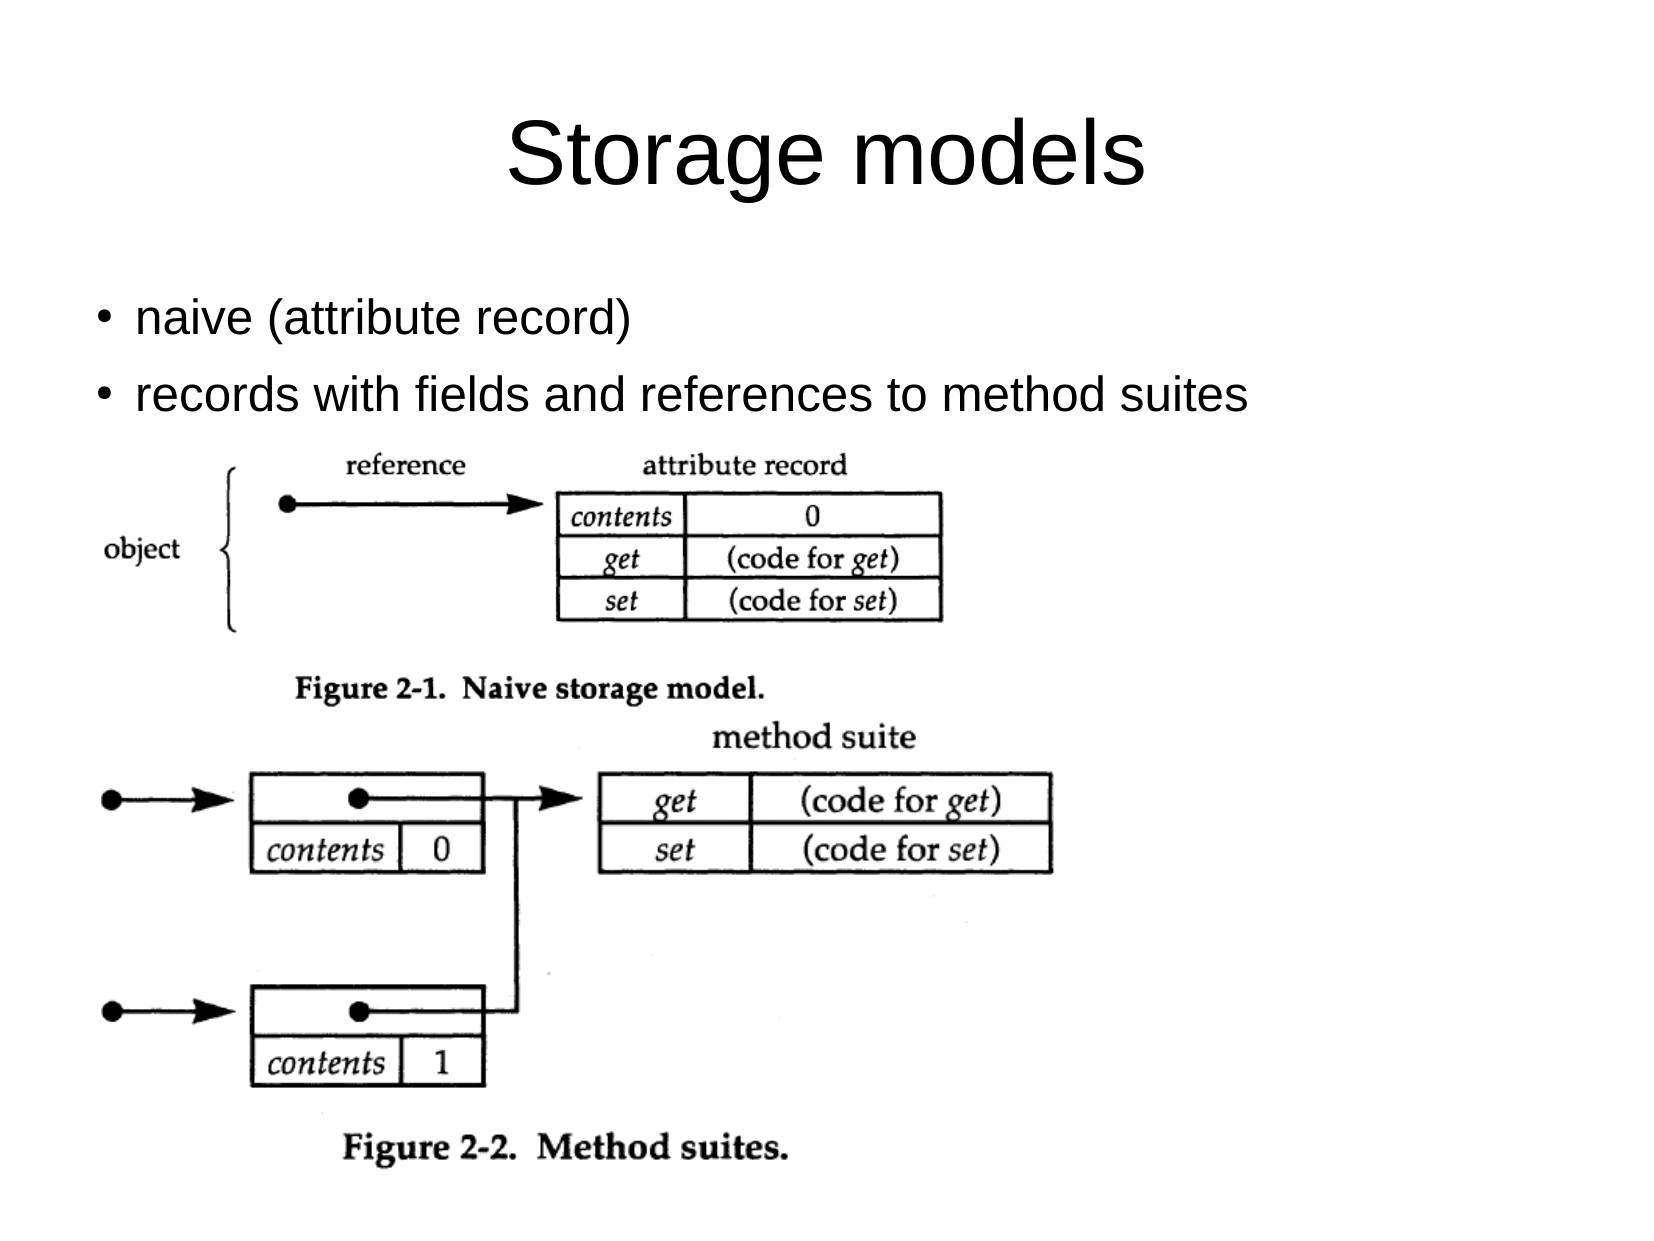

# Storage models
naive (attribute record)
records with fields and references to method suites